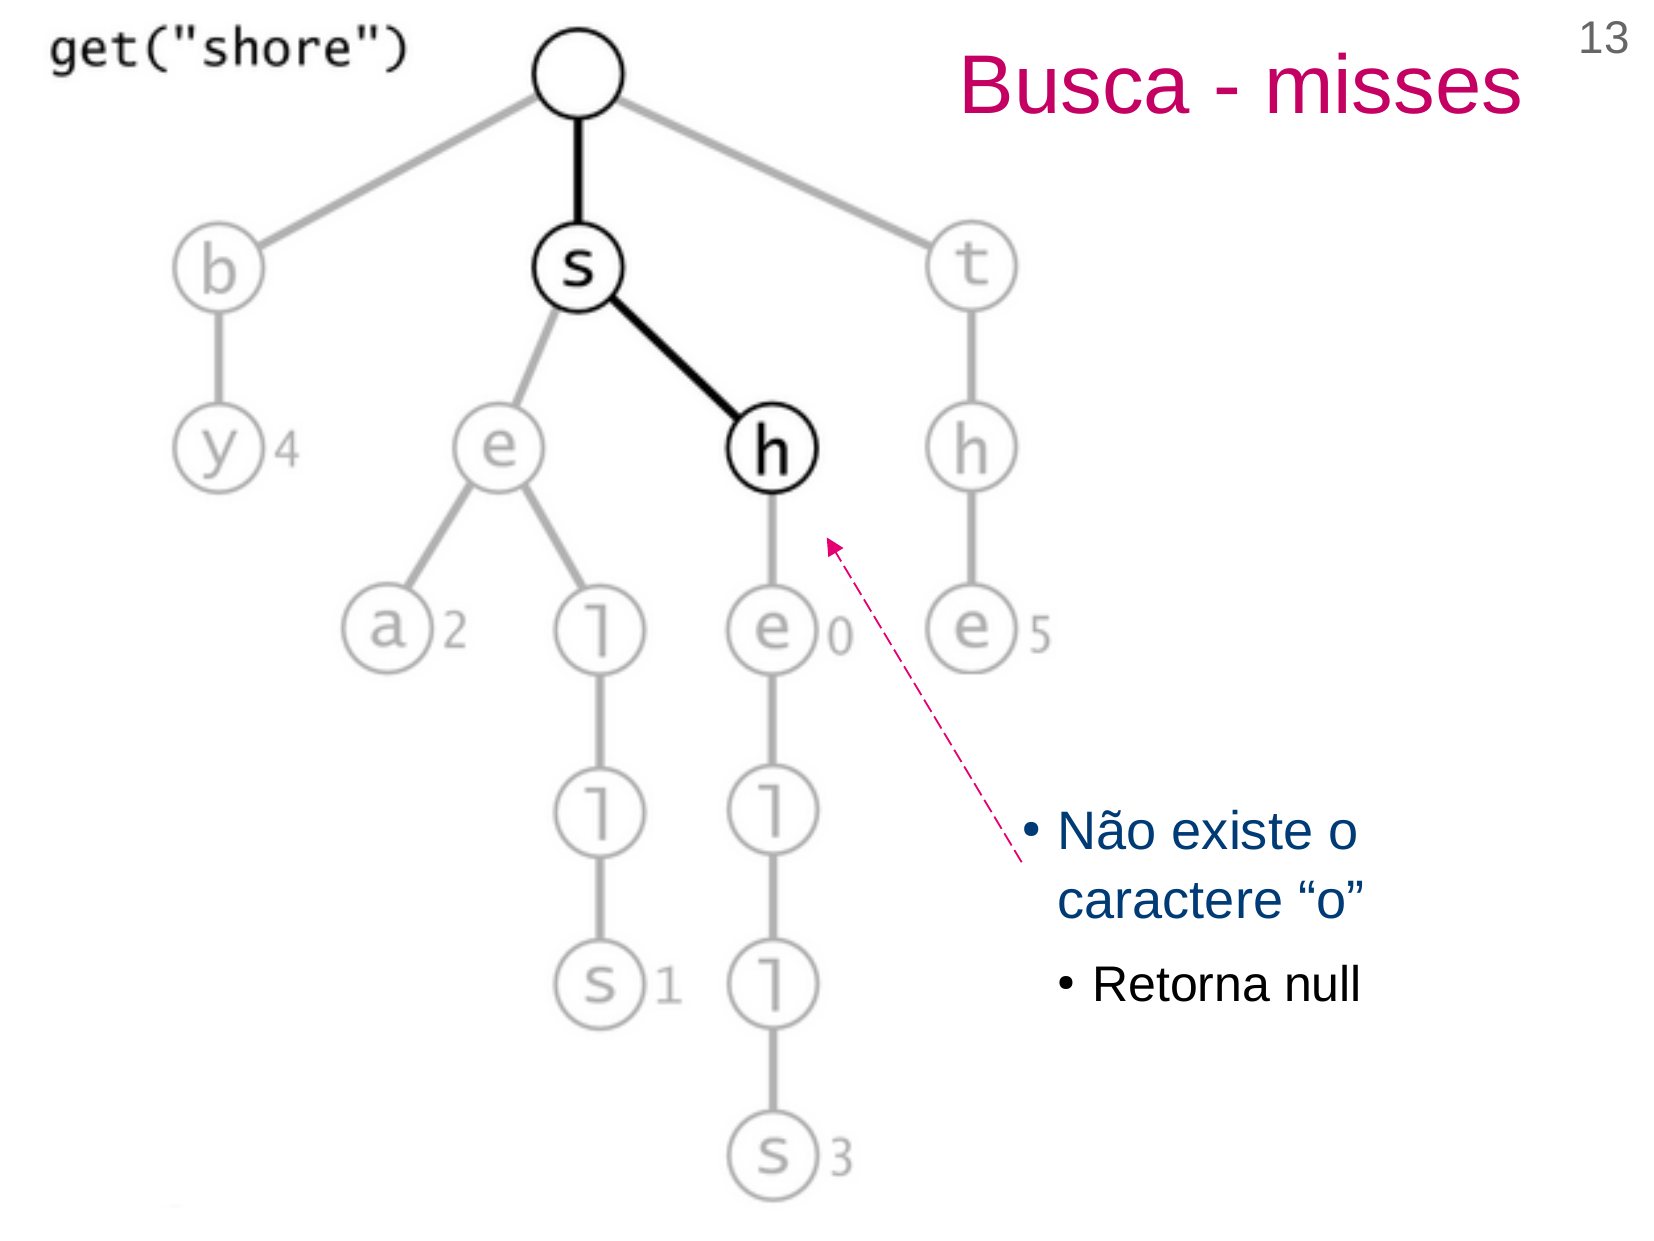

13
# Busca - misses
Não existe o caractere “o”
Retorna null